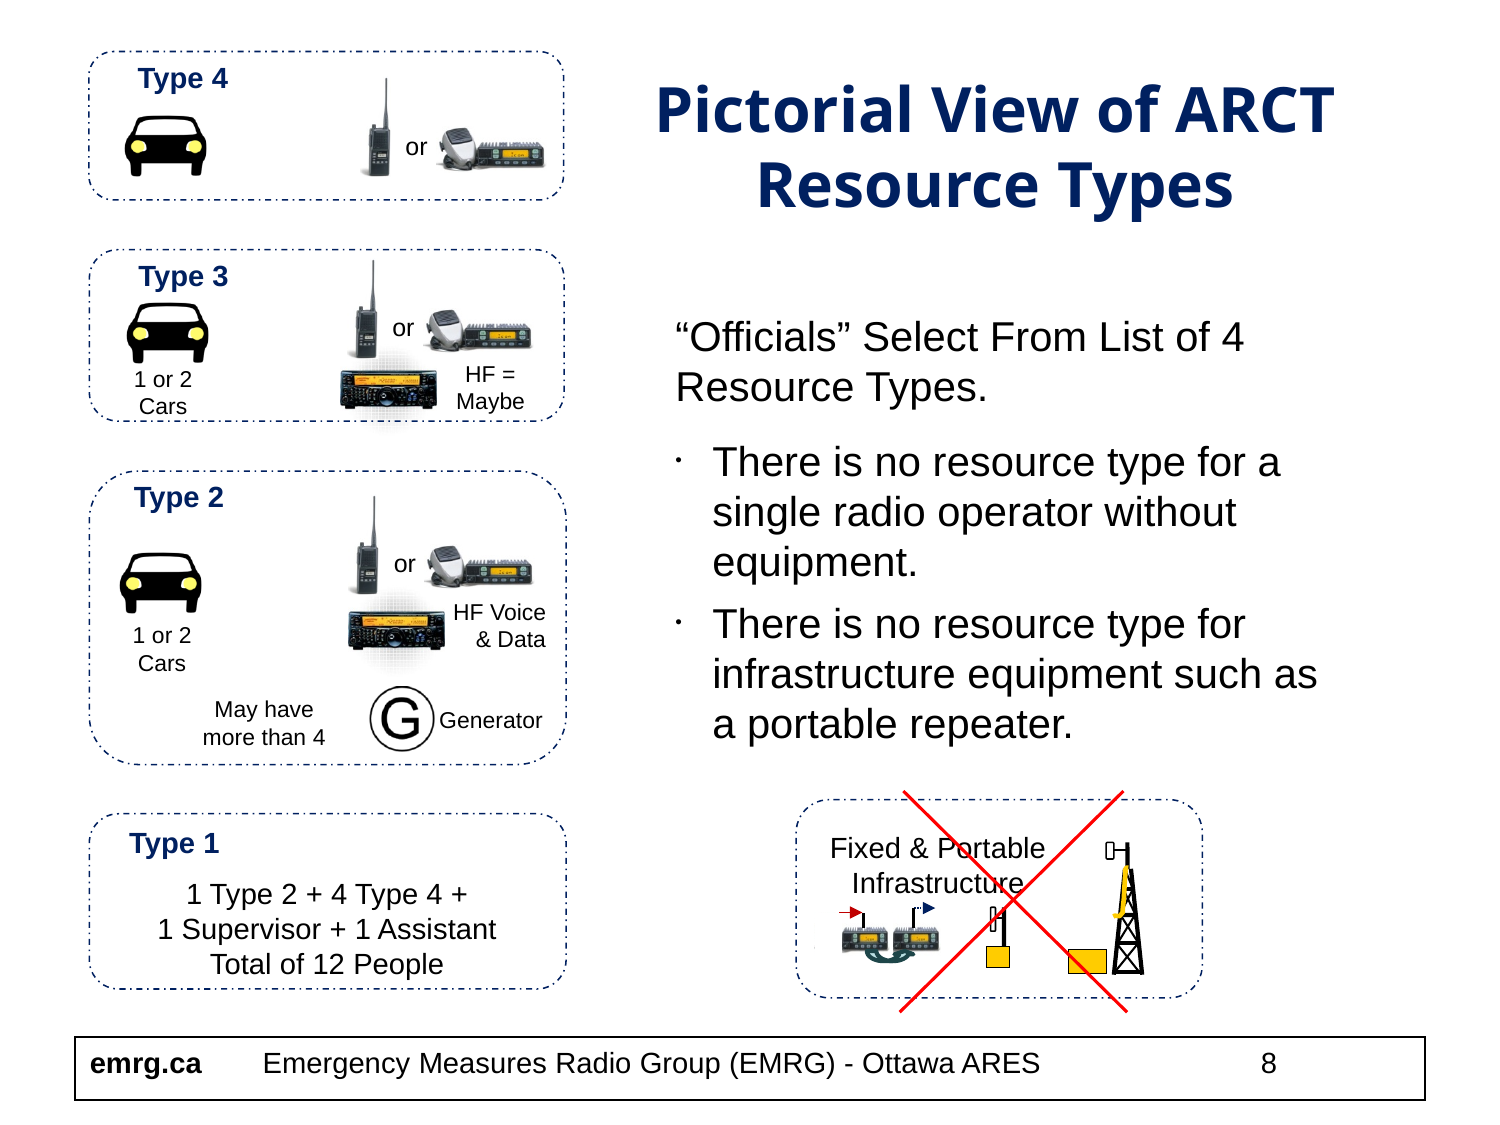

Type 4
Pictorial View of ARCT Resource Types
or
Type 3
“Officials” Select From List of 4 Resource Types.
There is no resource type for a single radio operator without equipment.
There is no resource type for infrastructure equipment such as a portable repeater.
or
HF = Maybe
1 or 2
Cars
Type 2
or
HF Voice & Data
1 or 2
Cars
May have more than 4
Generator
Type 1
Fixed & Portable Infrastructure
1 Type 2 + 4 Type 4 +
1 Supervisor + 1 Assistant
Total of 12 People
Emergency Measures Radio Group (EMRG) - Ottawa ARES